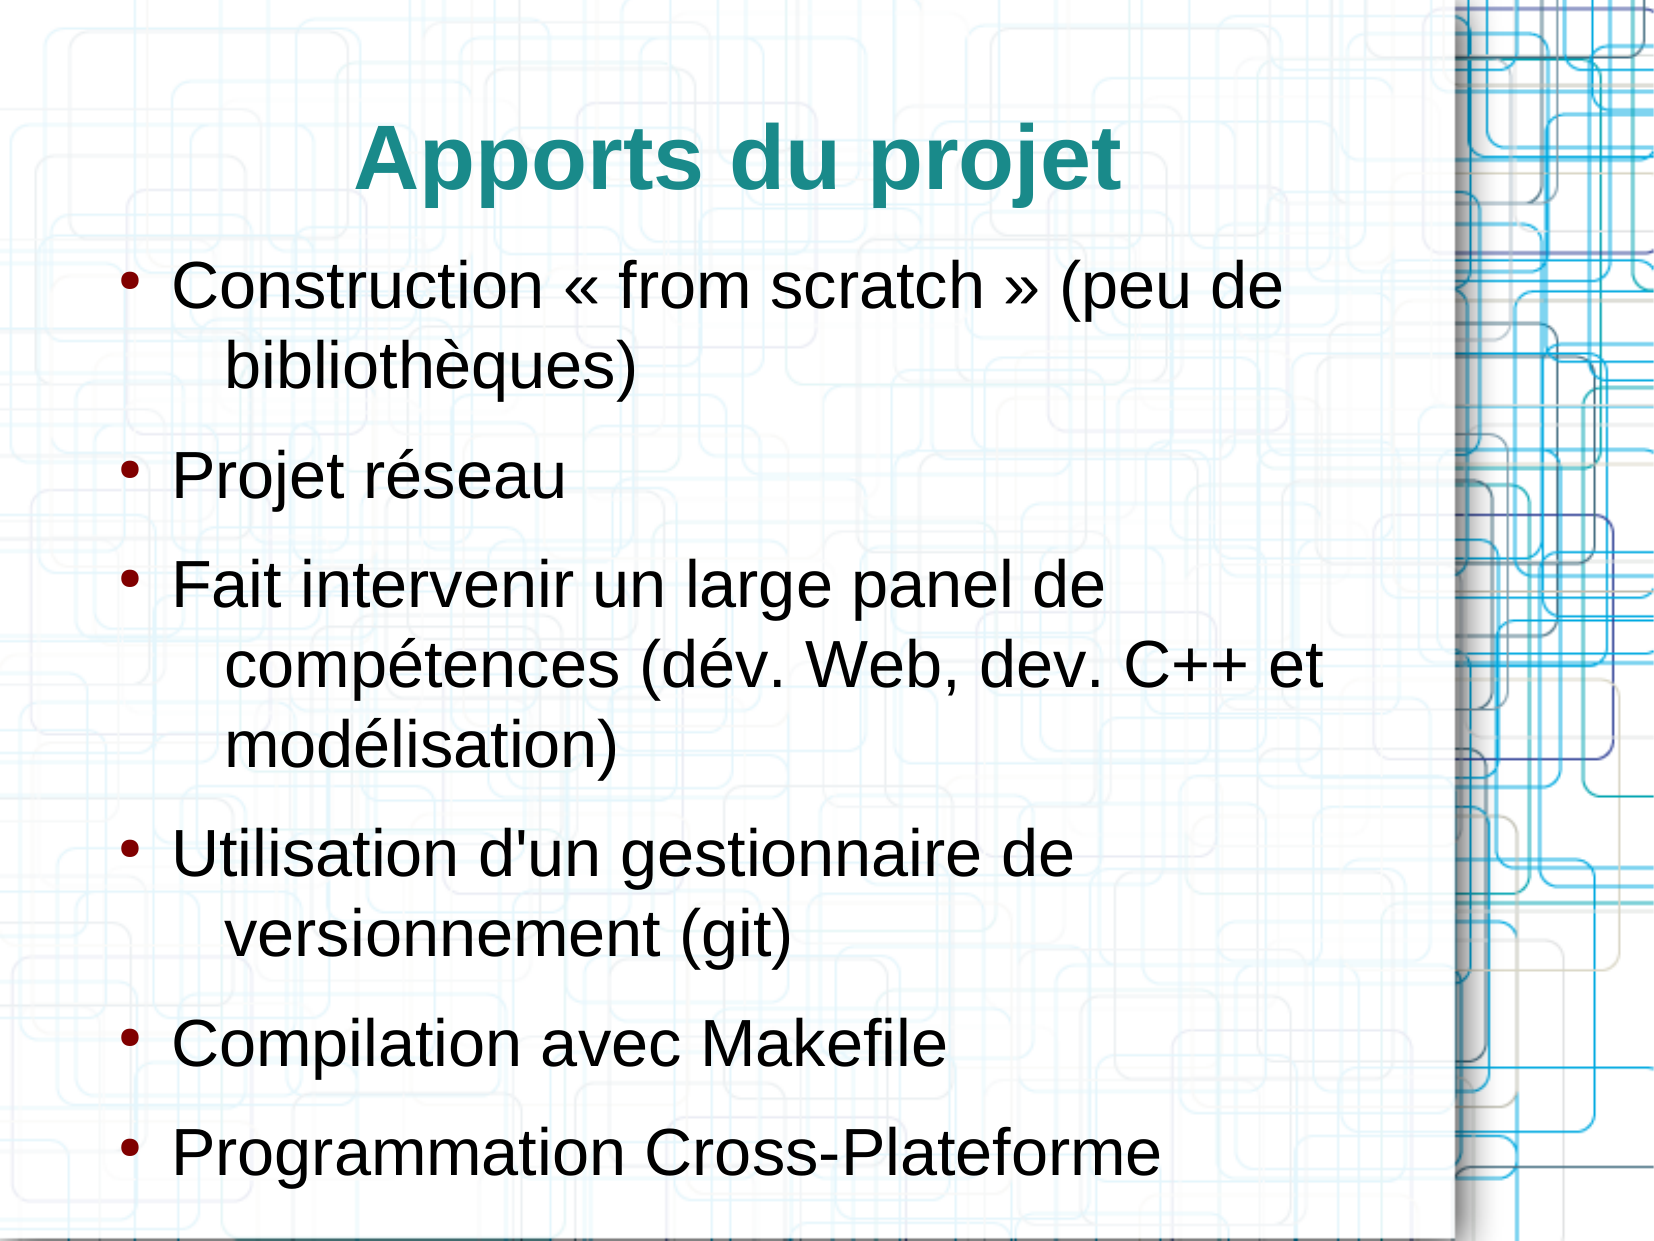

# Apports du projet
Construction « from scratch » (peu de bibliothèques)
Projet réseau
Fait intervenir un large panel de compétences (dév. Web, dev. C++ et modélisation)
Utilisation d'un gestionnaire de versionnement (git)
Compilation avec Makefile
Programmation Cross-Plateforme